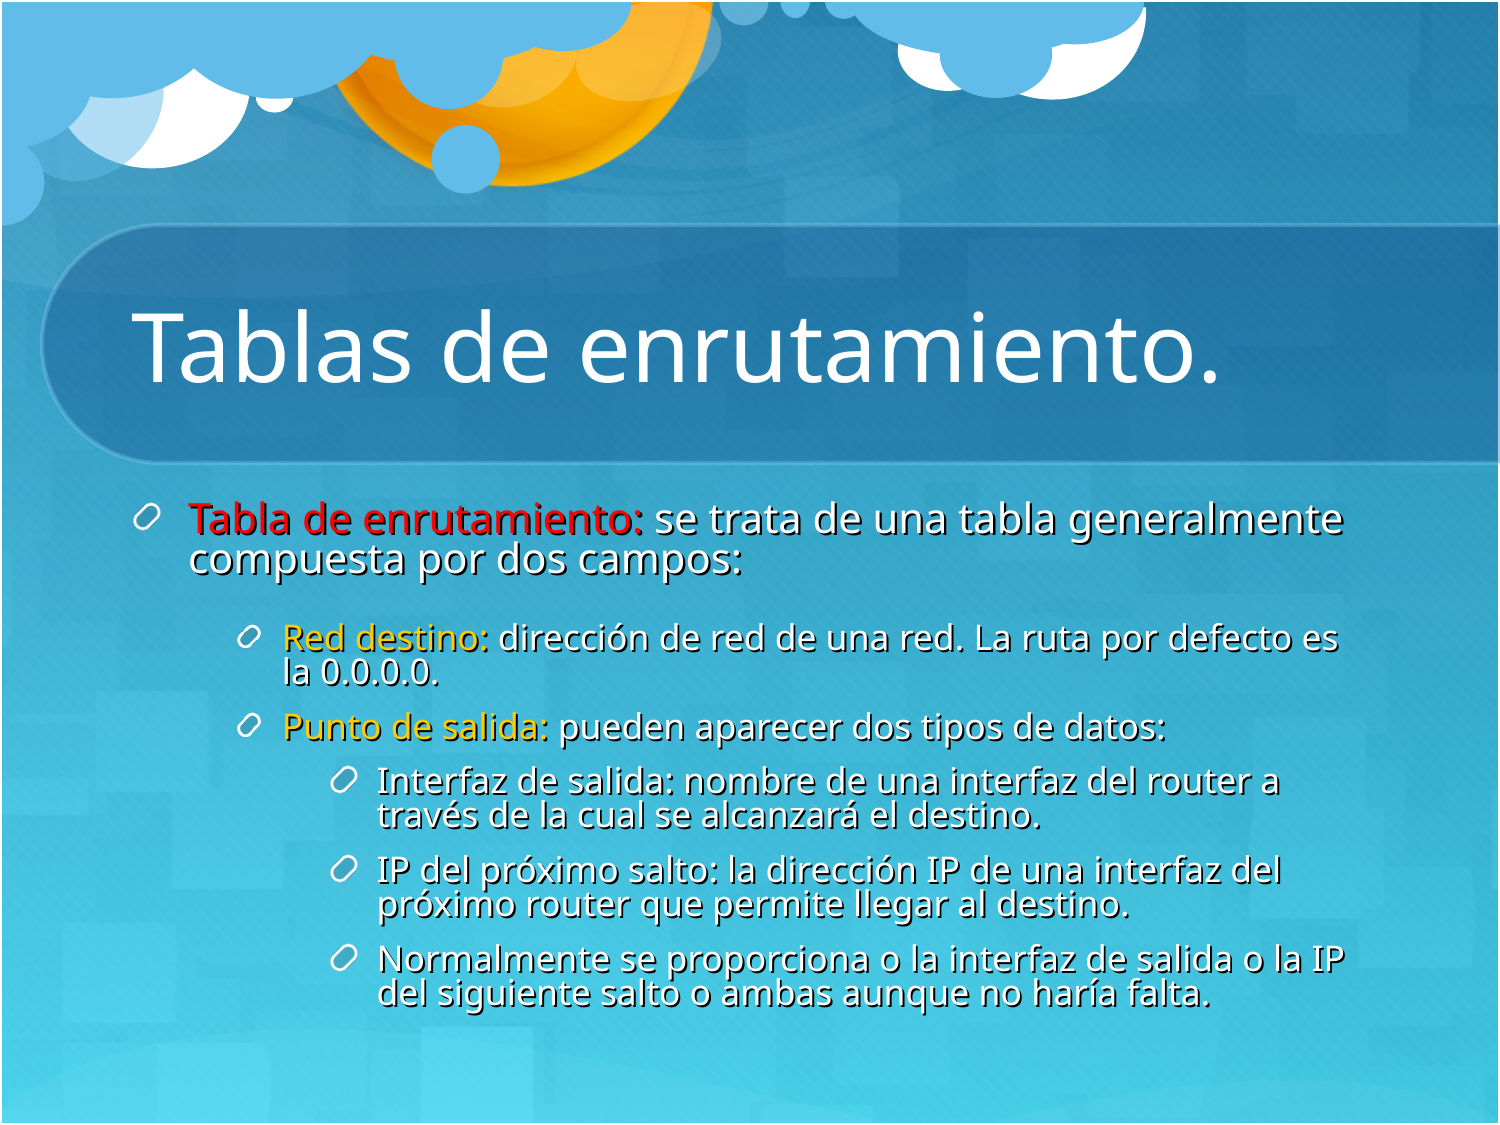

# Tablas de enrutamiento.
Tabla de enrutamiento: se trata de una tabla generalmente compuesta por dos campos:
Red destino: dirección de red de una red. La ruta por defecto es la 0.0.0.0.
Punto de salida: pueden aparecer dos tipos de datos:
Interfaz de salida: nombre de una interfaz del router a través de la cual se alcanzará el destino.
IP del próximo salto: la dirección IP de una interfaz del próximo router que permite llegar al destino.
Normalmente se proporciona o la interfaz de salida o la IP del siguiente salto o ambas aunque no haría falta.